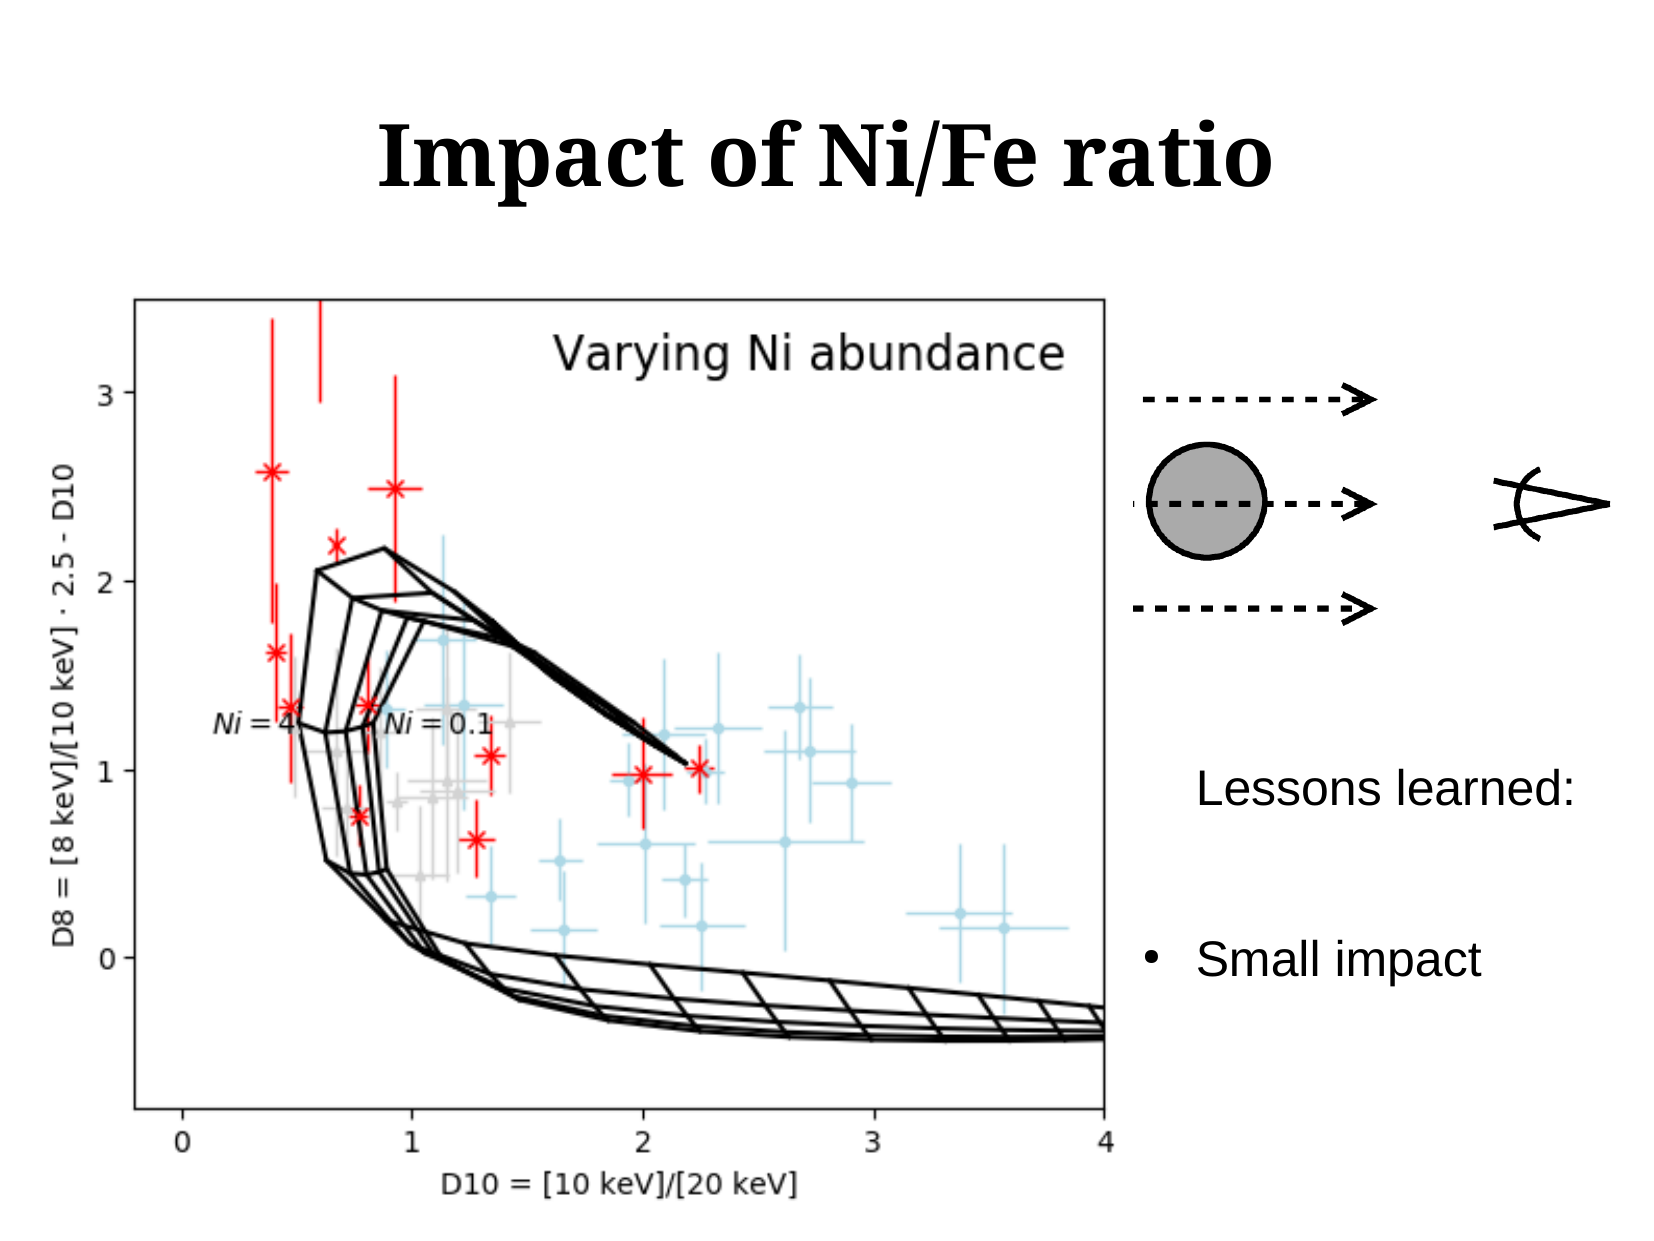

# Impact of Ni/Fe ratio
Lessons learned:
Small impact